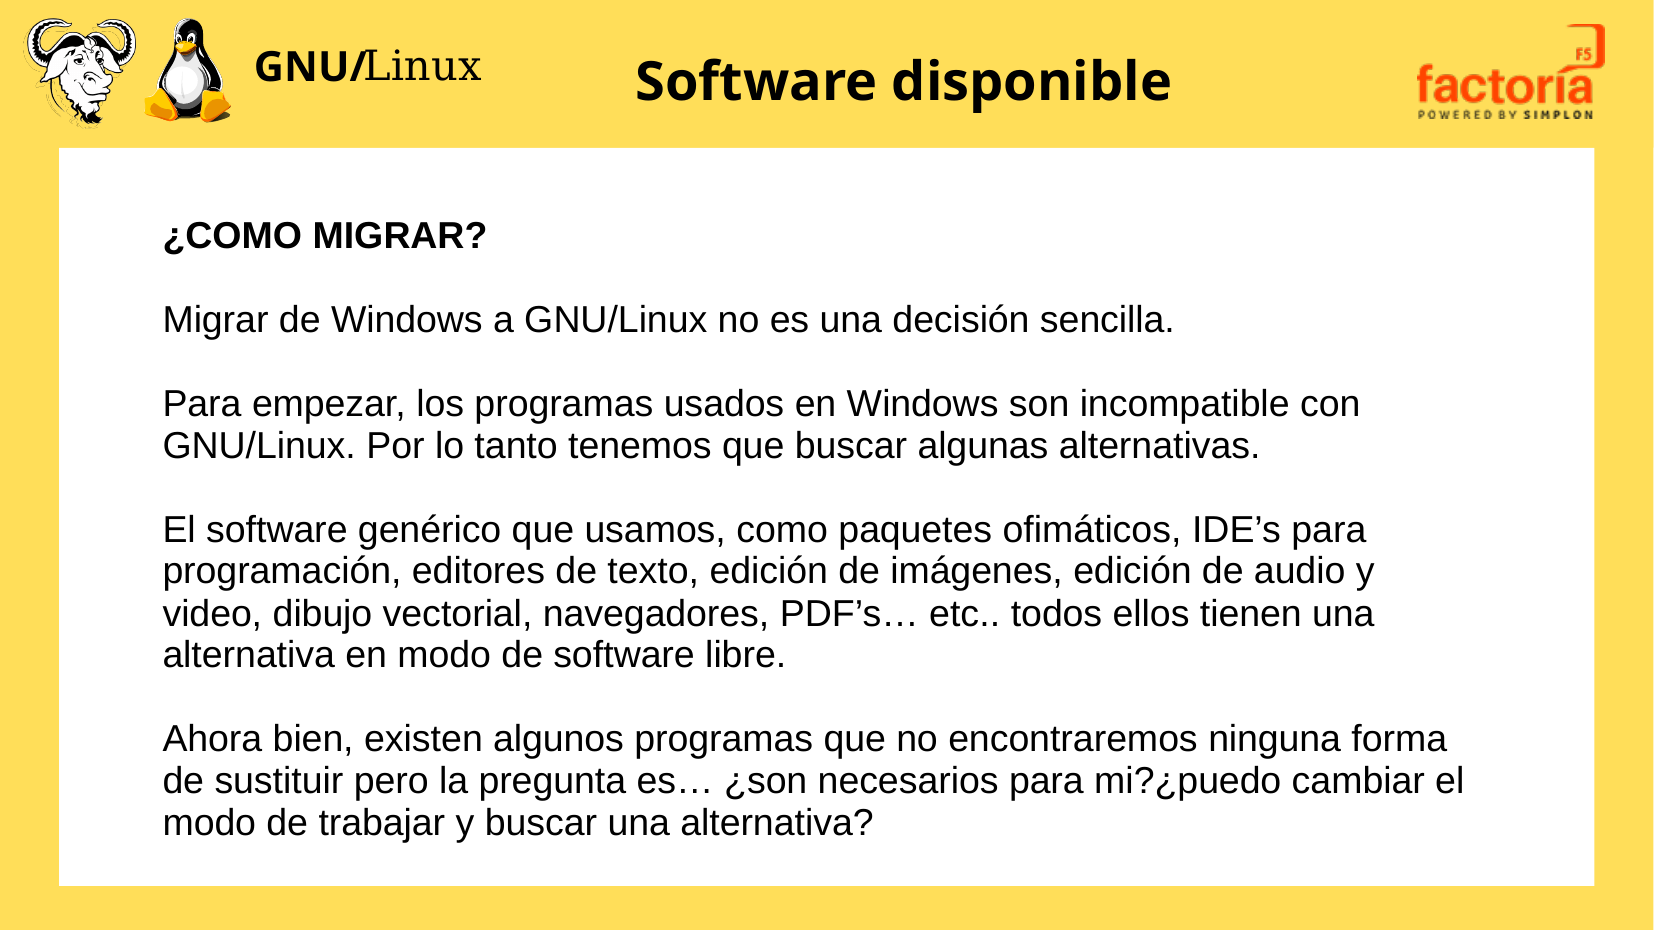

GNU/
Software disponible
# Linux
¿COMO MIGRAR?
Migrar de Windows a GNU/Linux no es una decisión sencilla.
Para empezar, los programas usados en Windows son incompatible con GNU/Linux. Por lo tanto tenemos que buscar algunas alternativas.
El software genérico que usamos, como paquetes ofimáticos, IDE’s para programación, editores de texto, edición de imágenes, edición de audio y video, dibujo vectorial, navegadores, PDF’s… etc.. todos ellos tienen una alternativa en modo de software libre.
Ahora bien, existen algunos programas que no encontraremos ninguna forma de sustituir pero la pregunta es… ¿son necesarios para mi?¿puedo cambiar el modo de trabajar y buscar una alternativa?